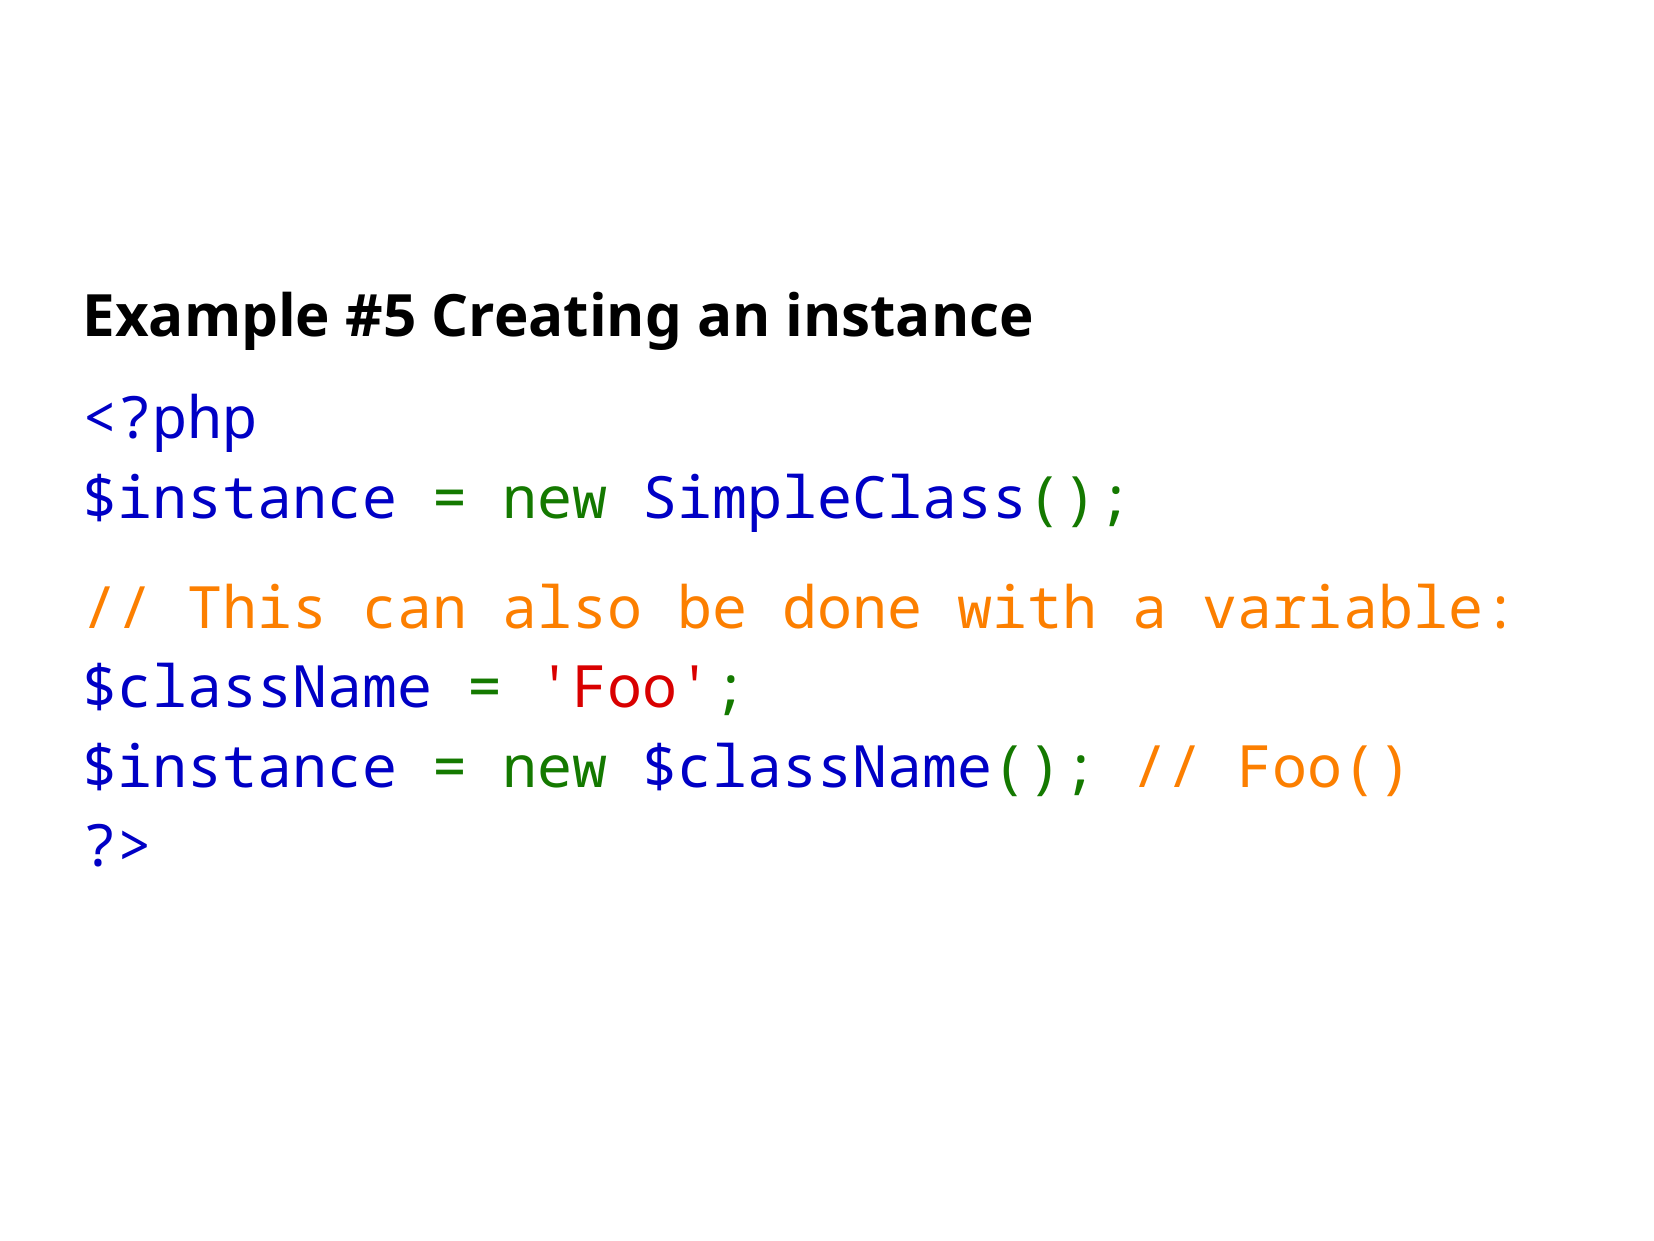

# Example #5 Creating an instance
<?php
$instance = new SimpleClass();
// This can also be done with a variable:
$className = 'Foo';
$instance = new $className(); // Foo()
?>